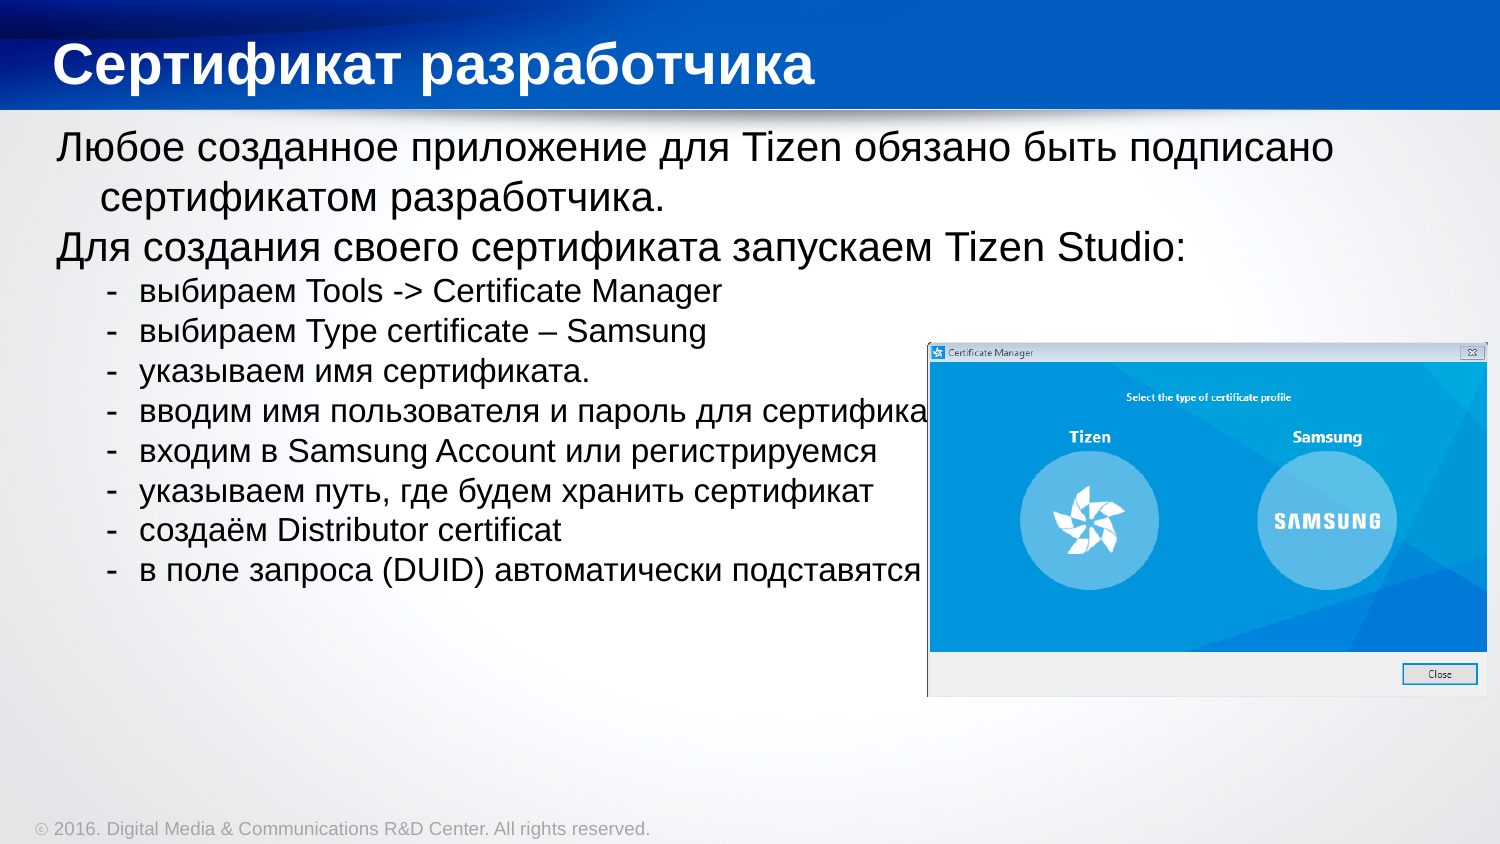

Сертификат разработчика
# Любое созданное приложение для Tizen обязано быть подписано сертификатом разработчика.
Для создания своего сертификата запускаем Tizen Studio:
выбираем Tools -> Certificate Manager
выбираем Type certificate – Samsung
указываем имя сертификата.
вводим имя пользователя и пароль для сертификата
входим в Samsung Account или регистрируемся
указываем путь, где будем хранить сертификат
создаём Distributor certificat
в поле запроса (DUID) автоматически подставятся id подключенных устройств.